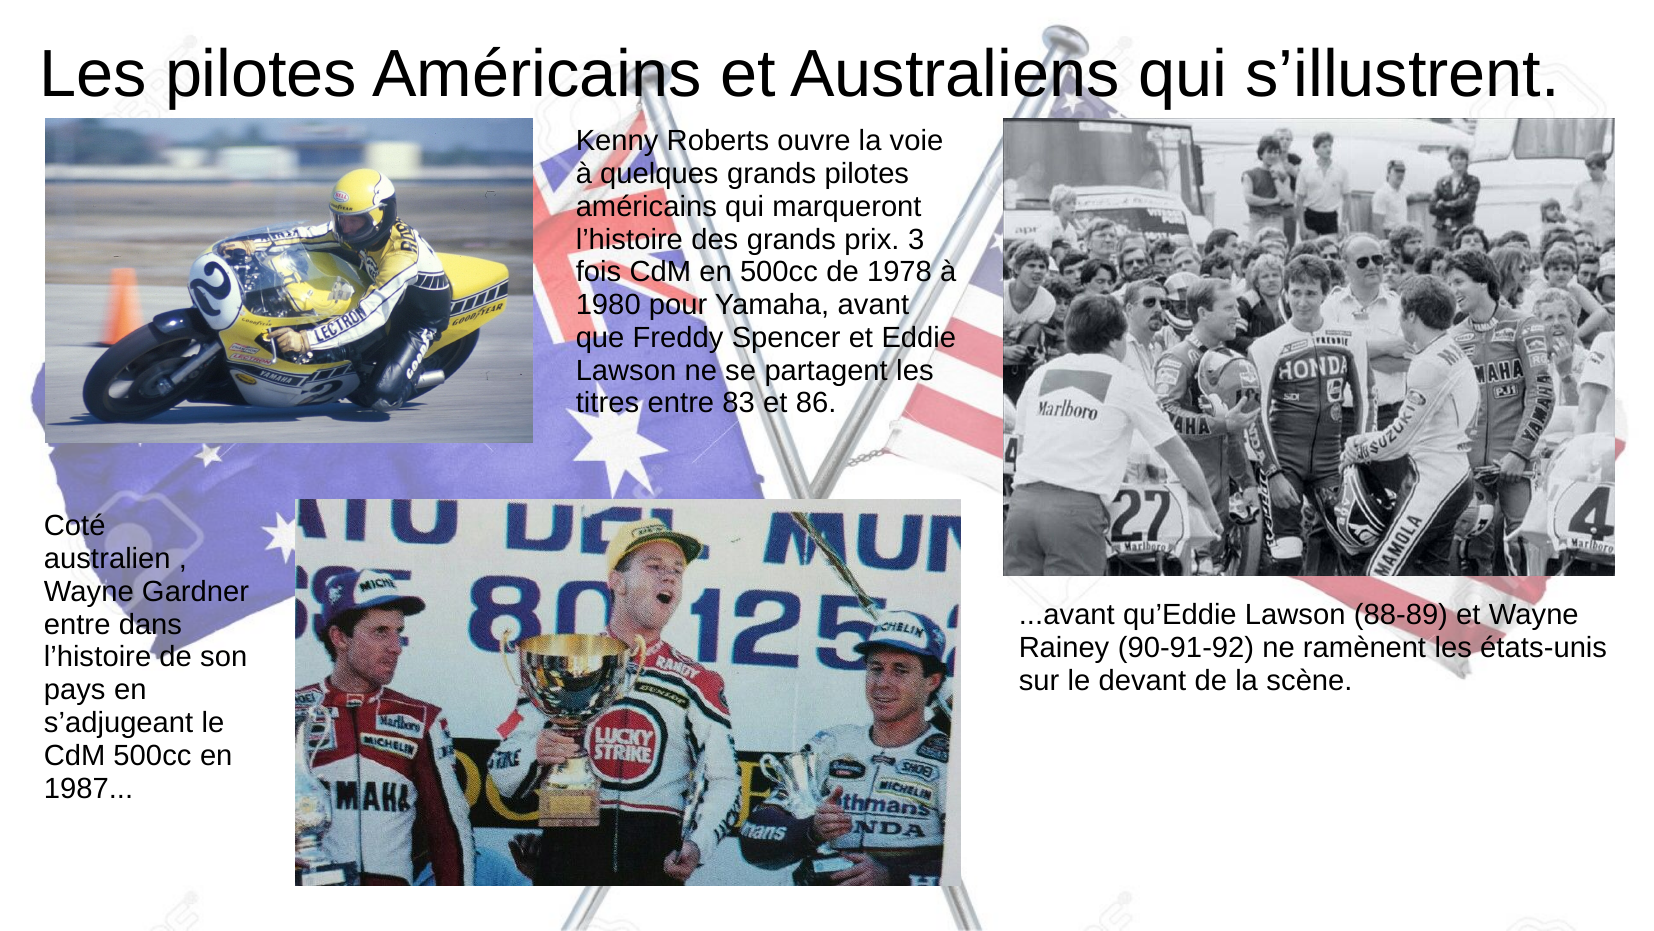

# Les pilotes Américains et Australiens qui s’illustrent.
Kenny Roberts ouvre la voie à quelques grands pilotes américains qui marqueront l’histoire des grands prix. 3 fois CdM en 500cc de 1978 à 1980 pour Yamaha, avant que Freddy Spencer et Eddie Lawson ne se partagent les titres entre 83 et 86.
Coté australien , Wayne Gardner entre dans l’histoire de son pays en s’adjugeant le CdM 500cc en 1987...
...avant qu’Eddie Lawson (88-89) et Wayne Rainey (90-91-92) ne ramènent les états-unis sur le devant de la scène.